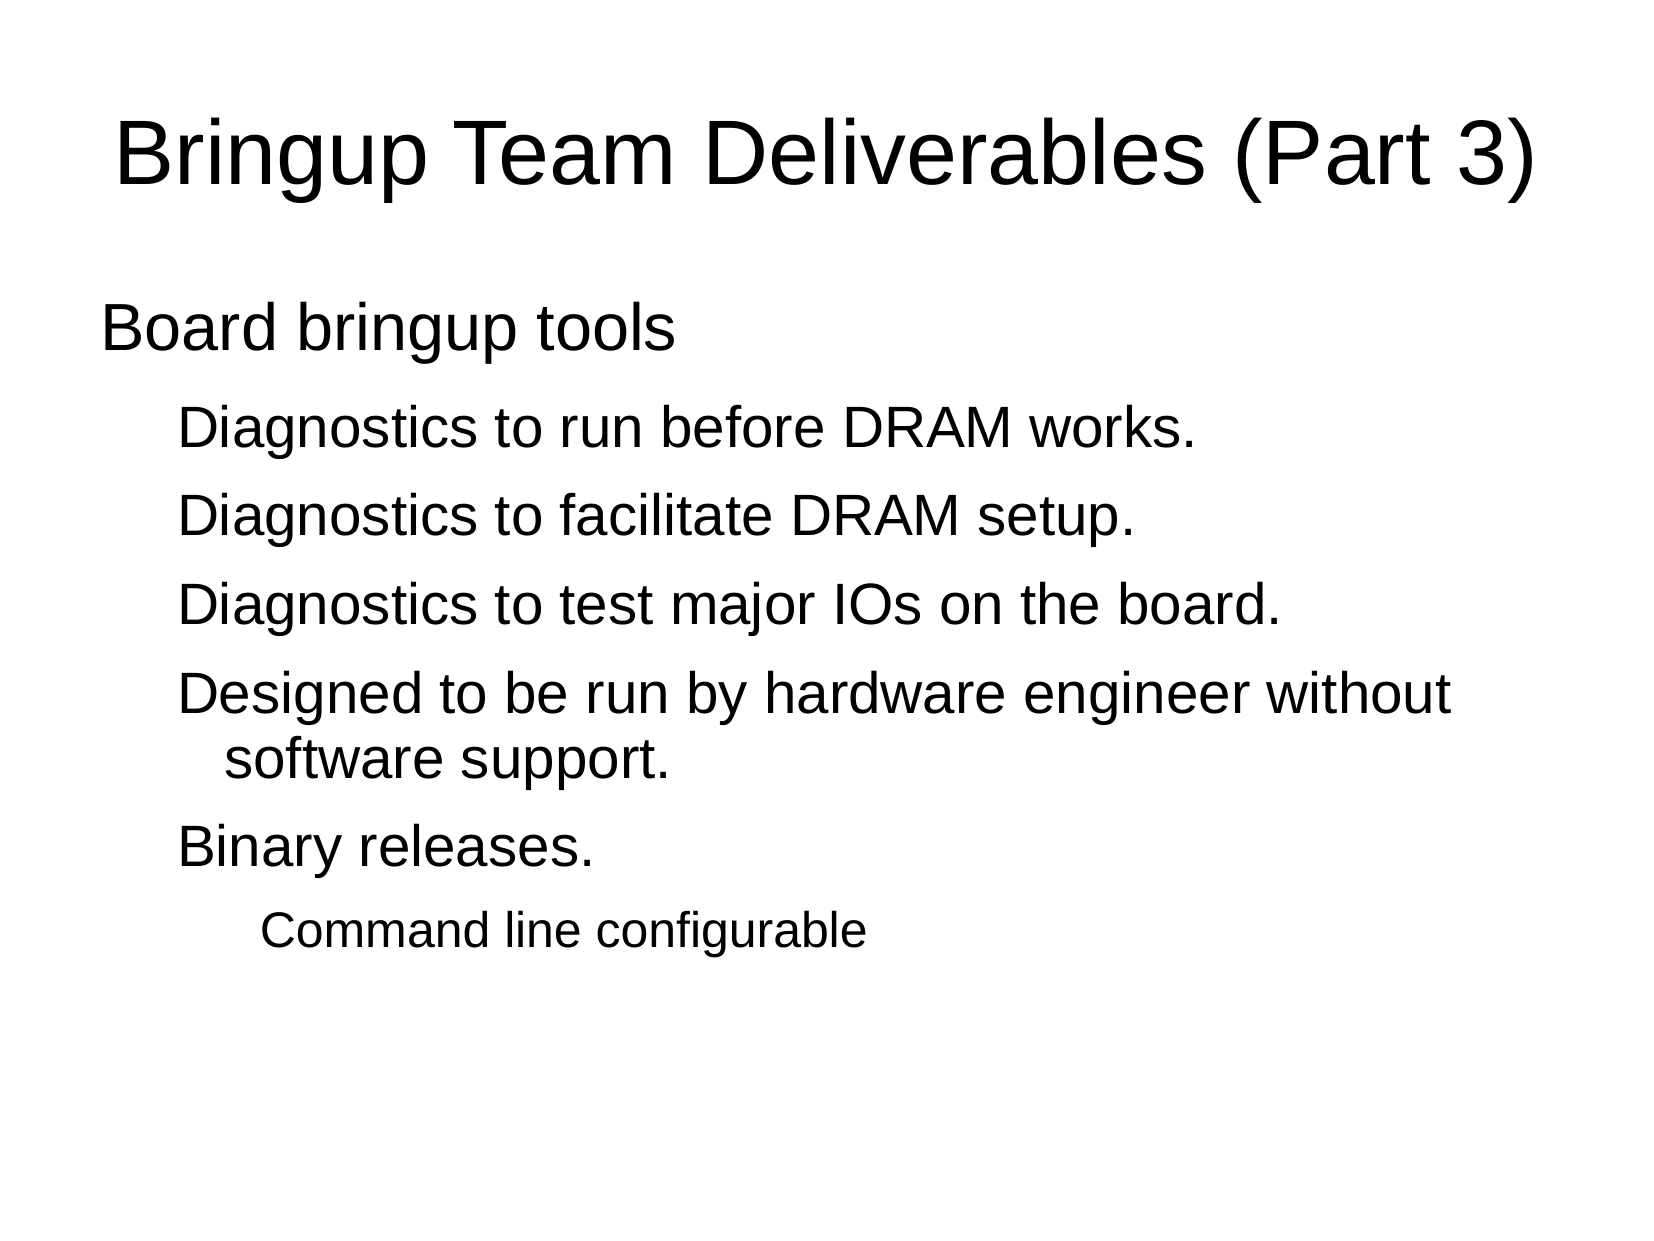

# Bringup Team Deliverables (Part 3)
Board bringup tools
Diagnostics to run before DRAM works.
Diagnostics to facilitate DRAM setup.
Diagnostics to test major IOs on the board.
Designed to be run by hardware engineer without software support.
Binary releases.
Command line configurable